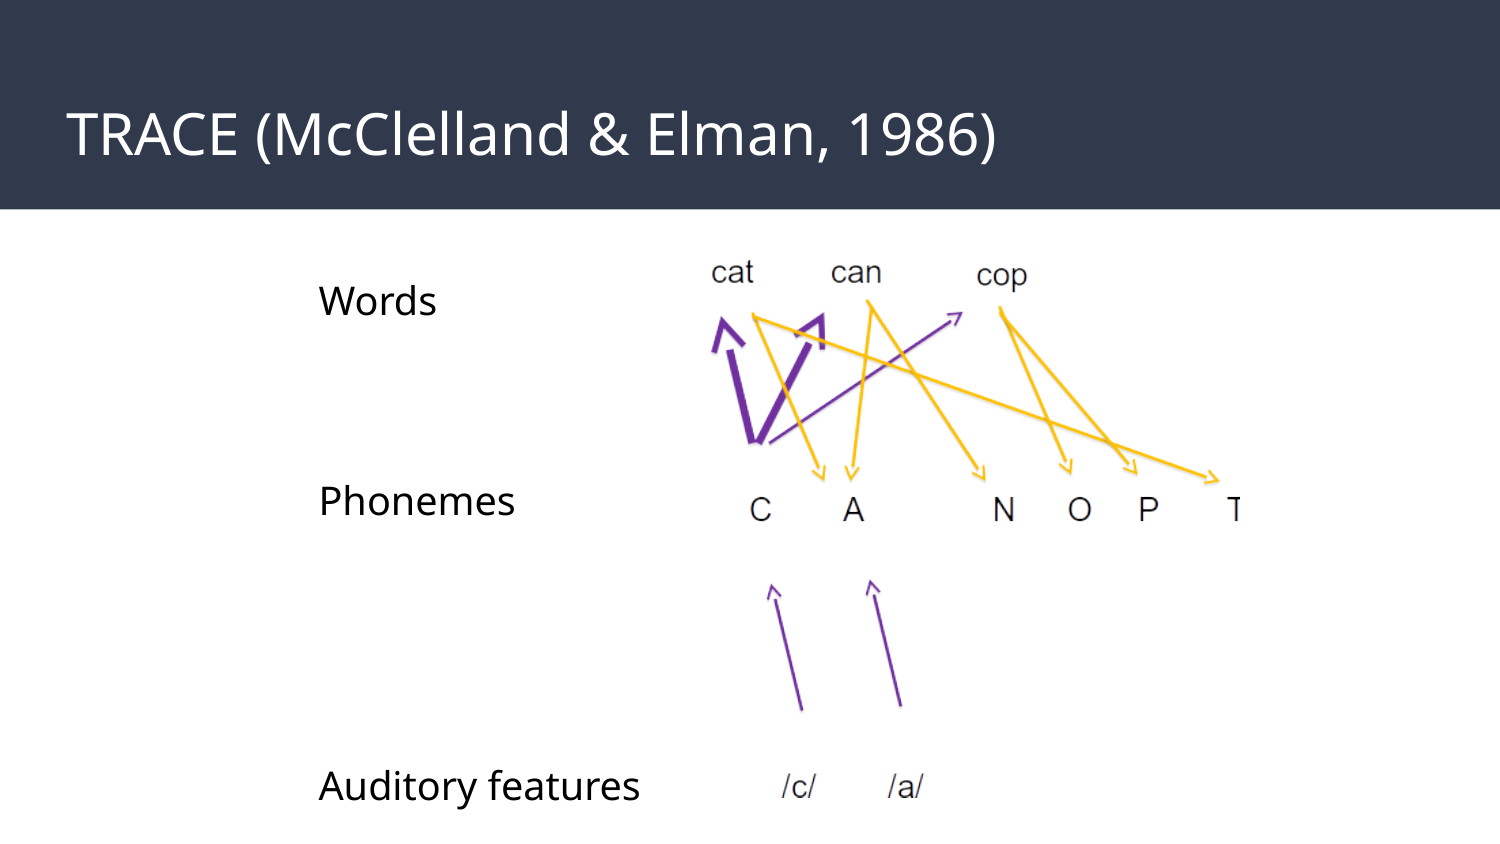

# TRACE (McClelland & Elman, 1986)
Words
Phonemes
Auditory features